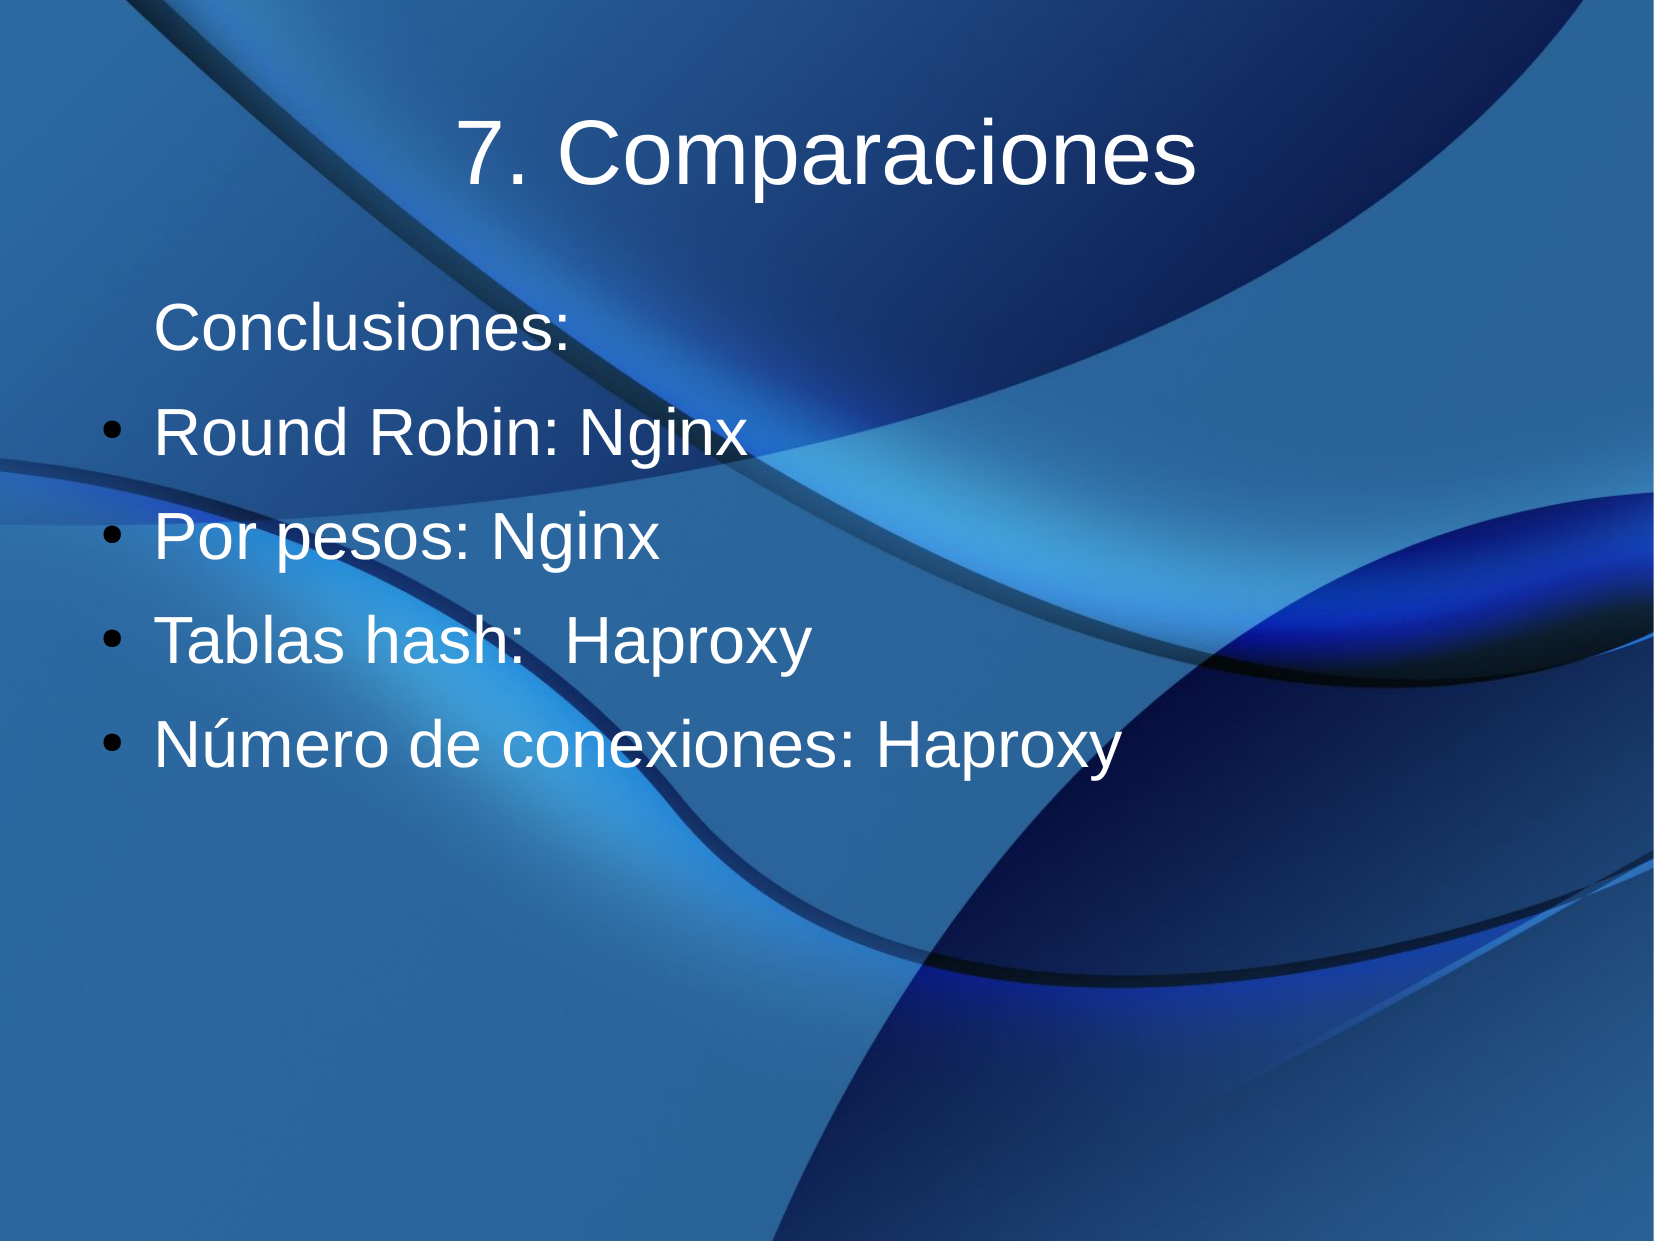

# 7. Comparaciones
Conclusiones:
Round Robin: Nginx
Por pesos: Nginx
Tablas hash: Haproxy
Número de conexiones: Haproxy